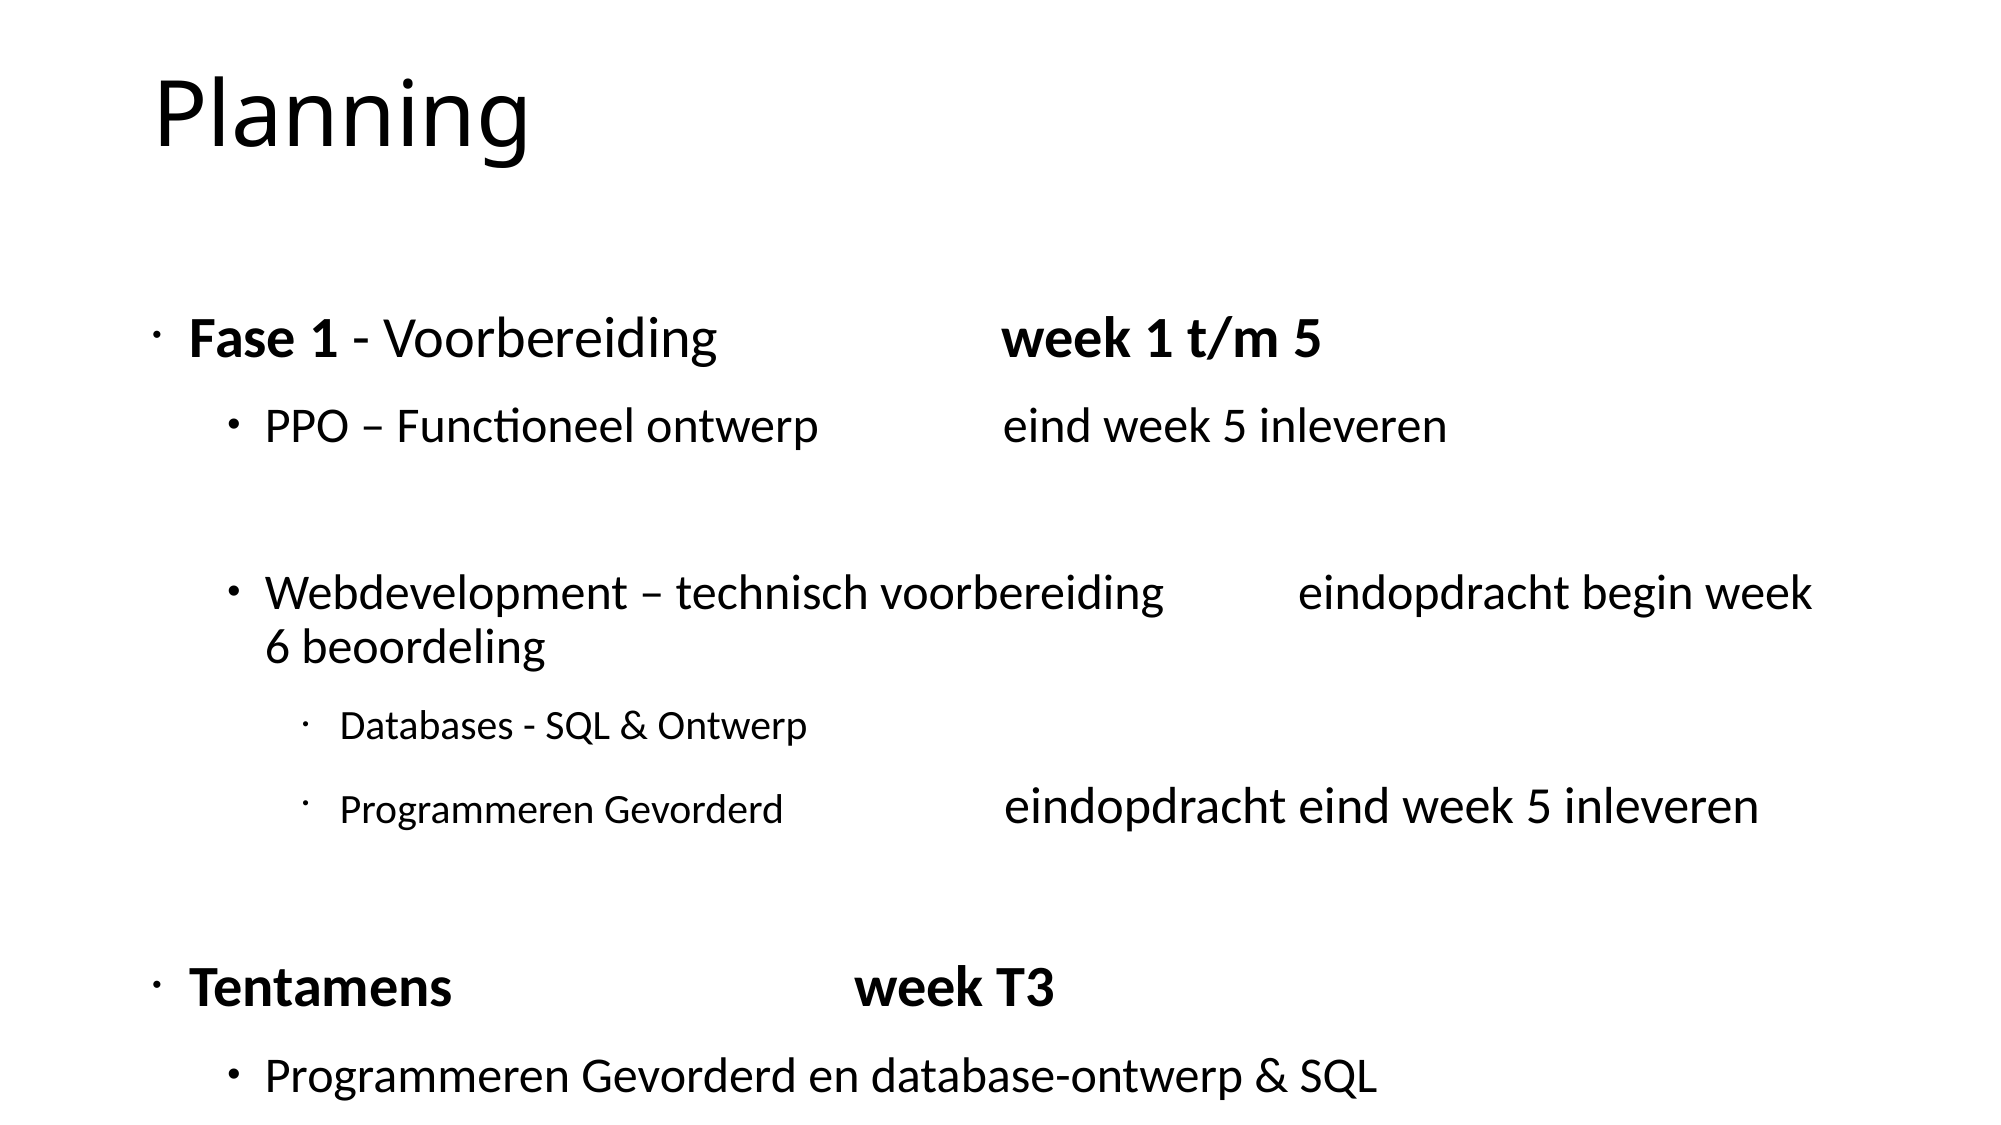

# Planning
Fase 1 - Voorbereiding				week 1 t/m 5
PPO – Functioneel ontwerp 			eind week 5 inleveren
Webdevelopment – technisch voorbereiding		eindopdracht begin week 6 beoordeling
Databases - SQL & Ontwerp
Programmeren Gevorderd 			eindopdracht eind week 5 inleveren
Tentamens						week T3
Programmeren Gevorderd en database-ontwerp & SQL
Fase 2 - Maken van webapp				week 6 t/m 8
Maken van webapplicatie volgens het functioneel ontwerp
Fase 3 – Demonstratie van product aan klant		eind week 8